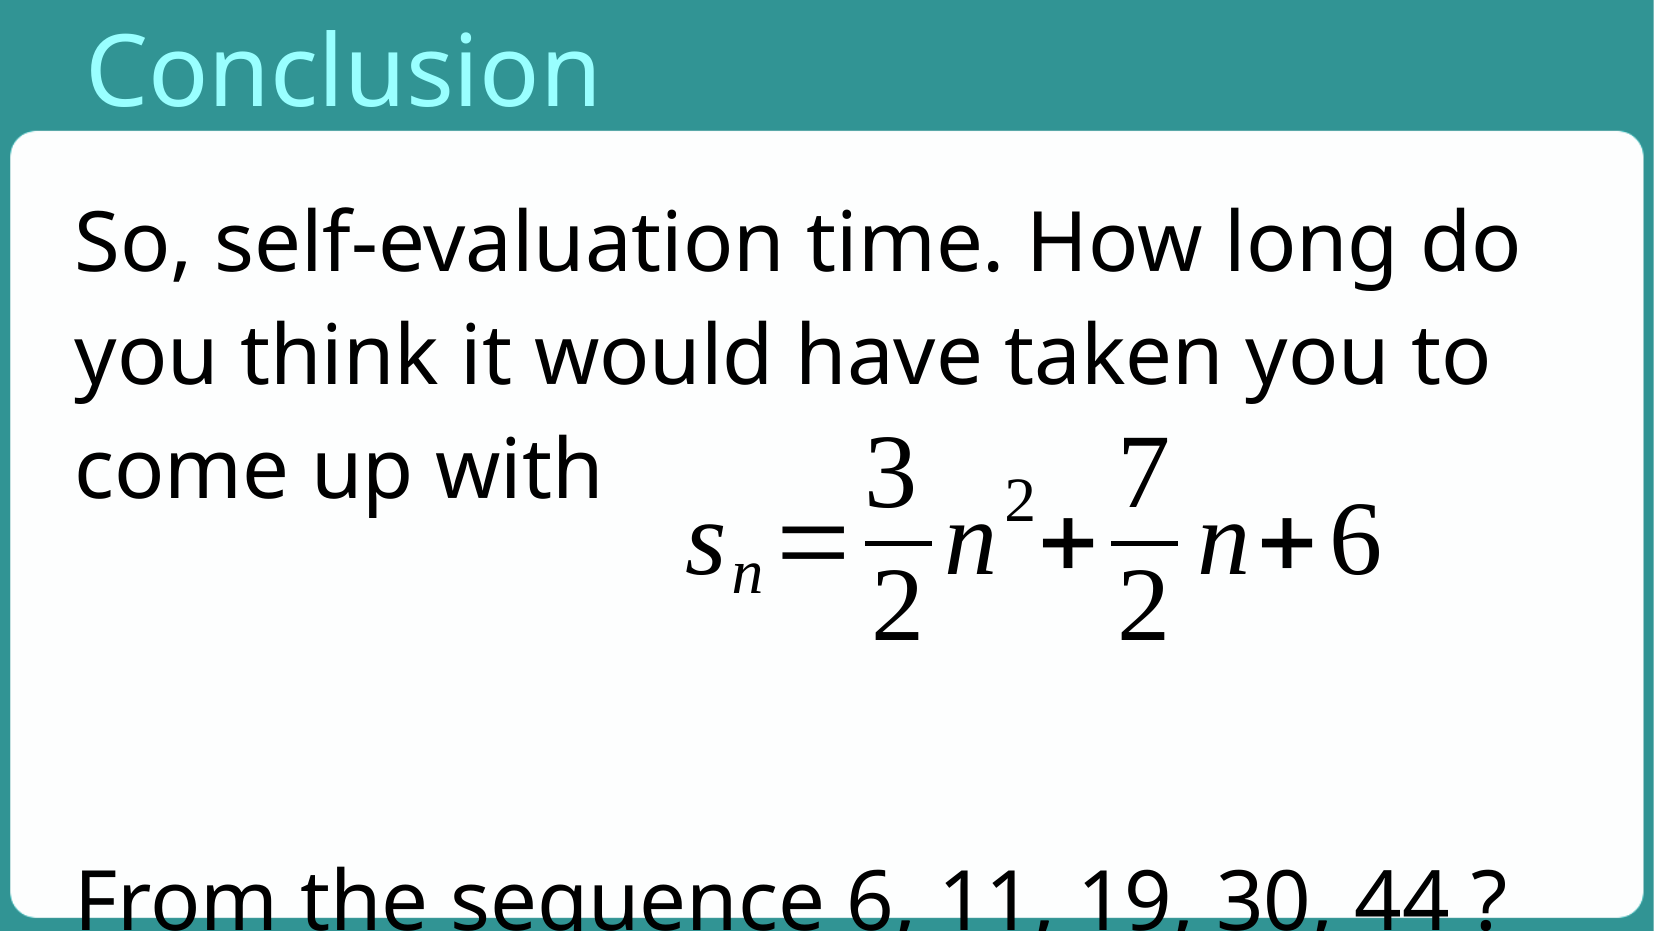

# Conclusion
So, self-evaluation time. How long do you think it would have taken you to come up with
From the sequence 6, 11, 19, 30, 44 ?